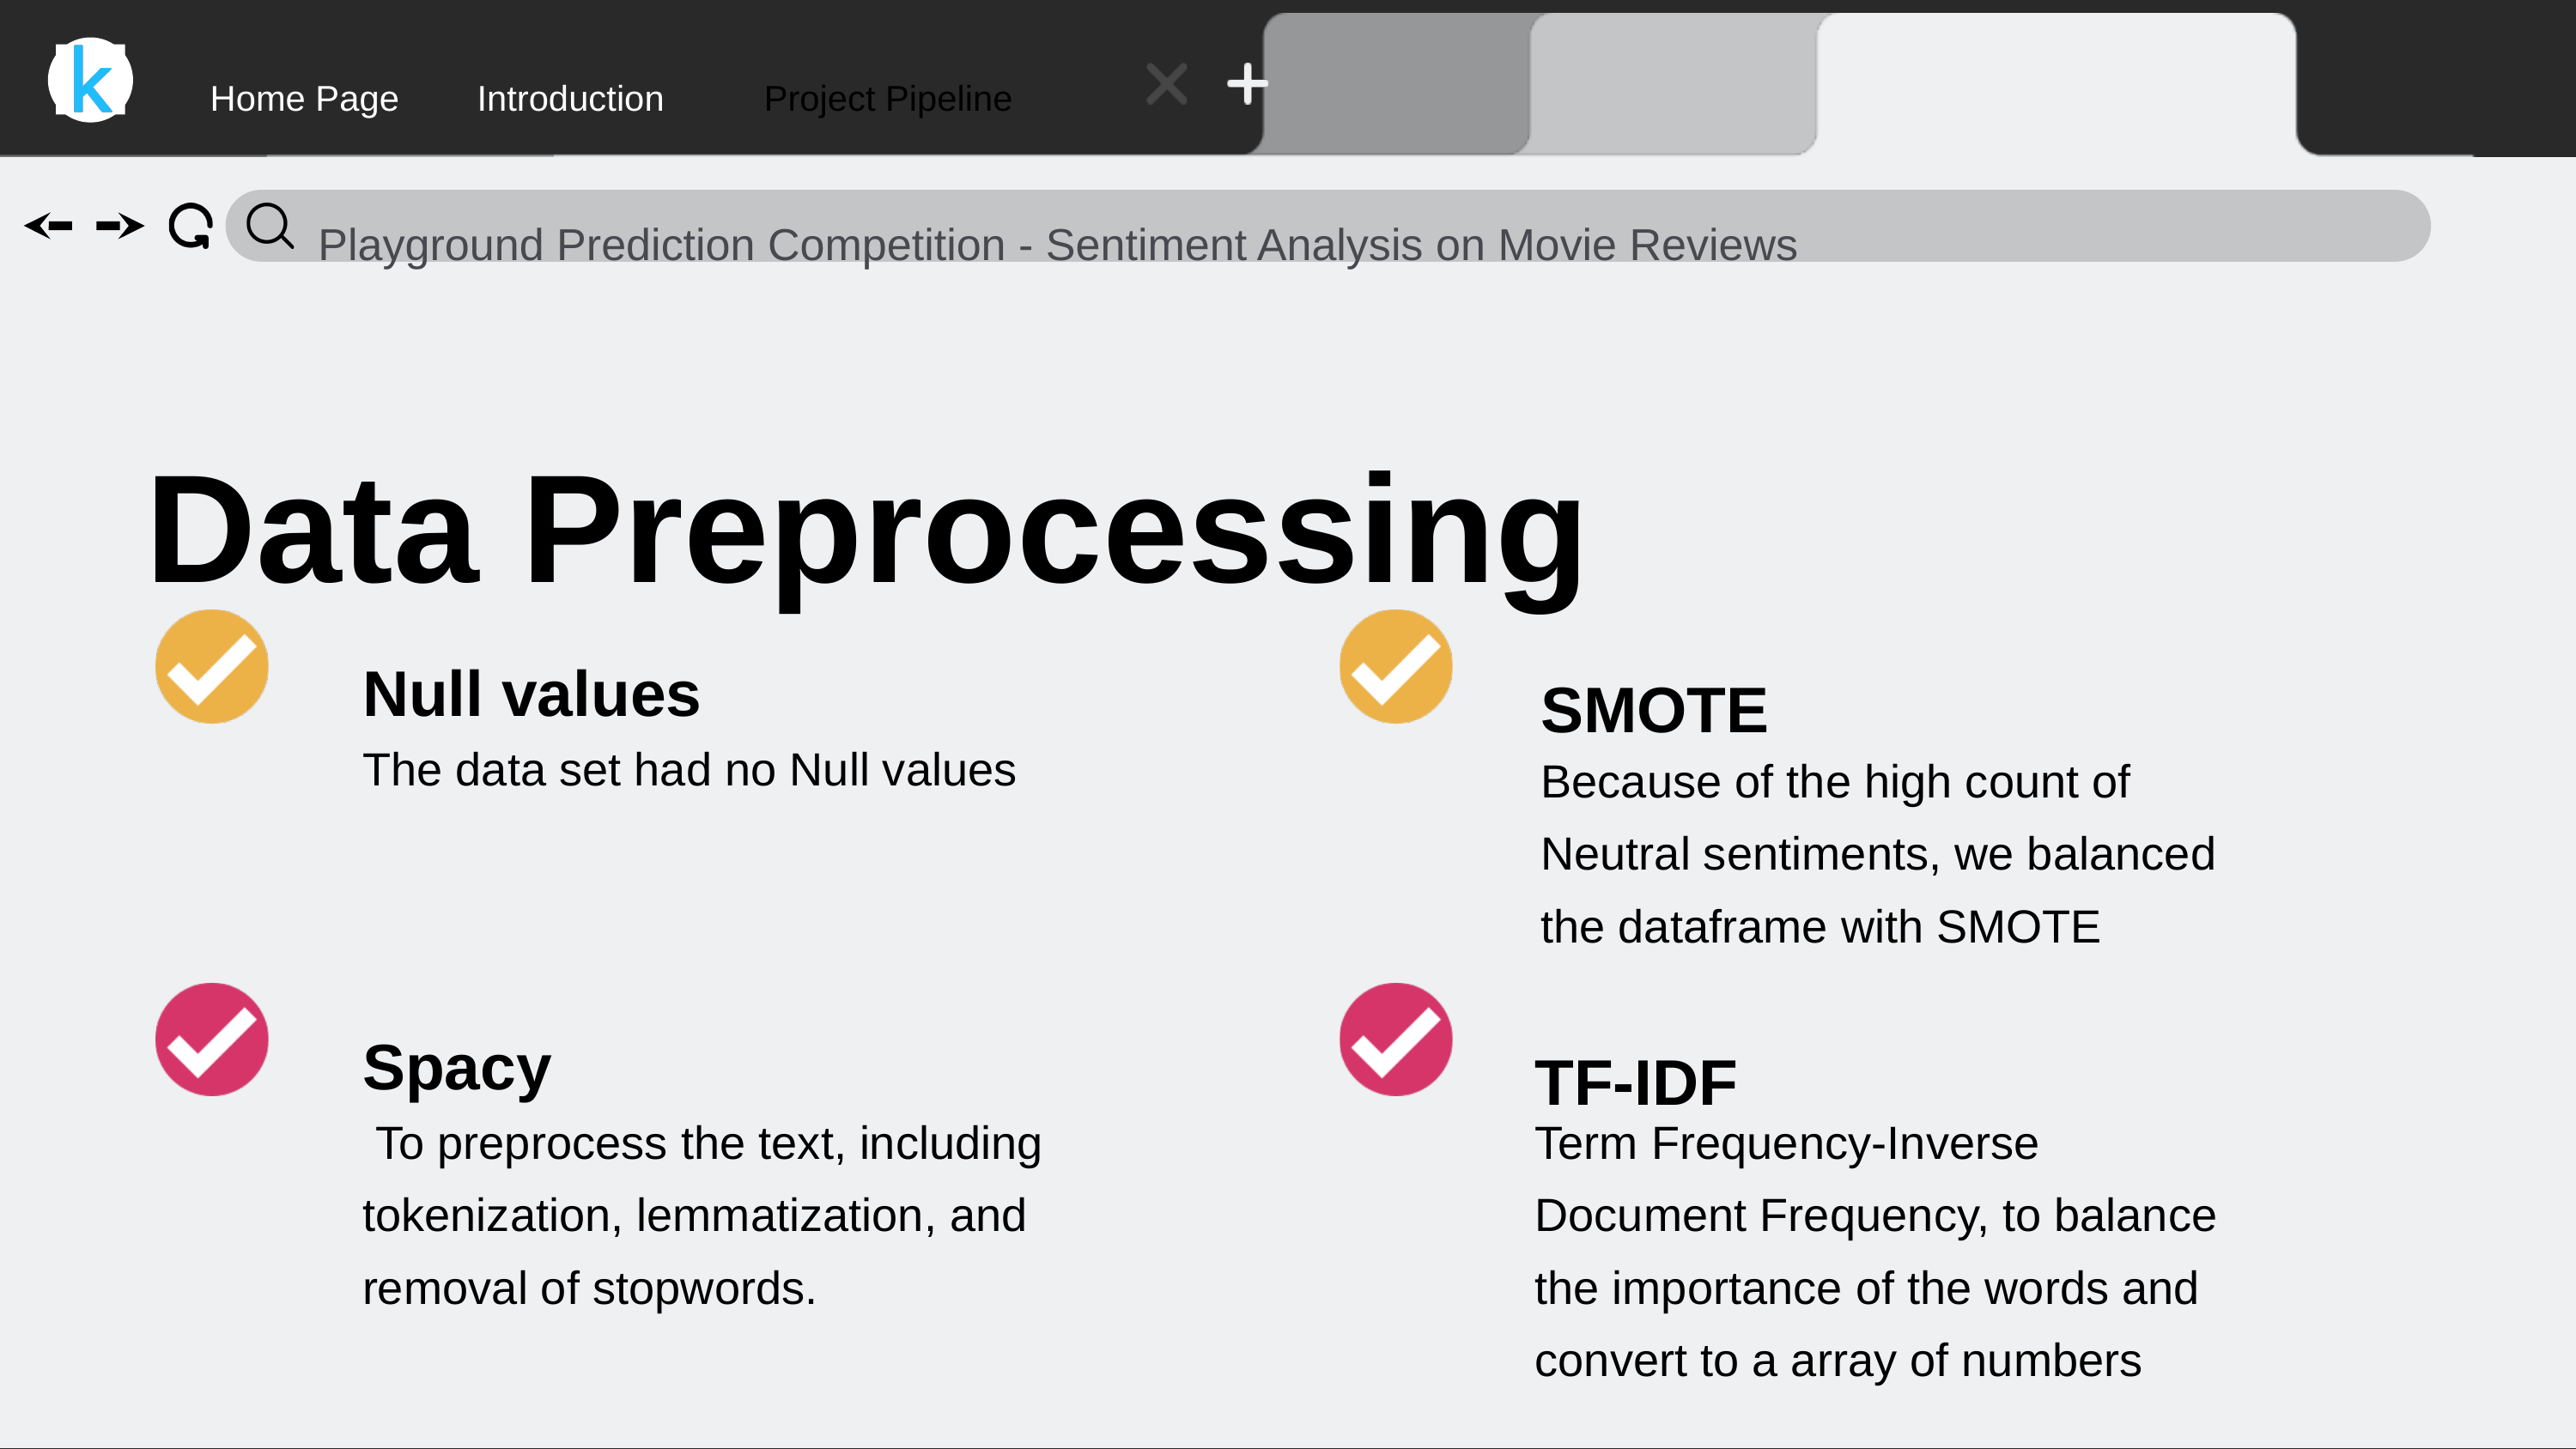

Home Page
Introduction
Project Pipeline
Playground Prediction Competition - Sentiment Analysis on Movie Reviews
Data Preprocessing
Null values
The data set had no Null values
SMOTE
Because of the high count of Neutral sentiments, we balanced the dataframe with SMOTE
Spacy
 To preprocess the text, including tokenization, lemmatization, and removal of stopwords.
TF-IDF
Term Frequency-Inverse Document Frequency, to balance the importance of the words and convert to a array of numbers